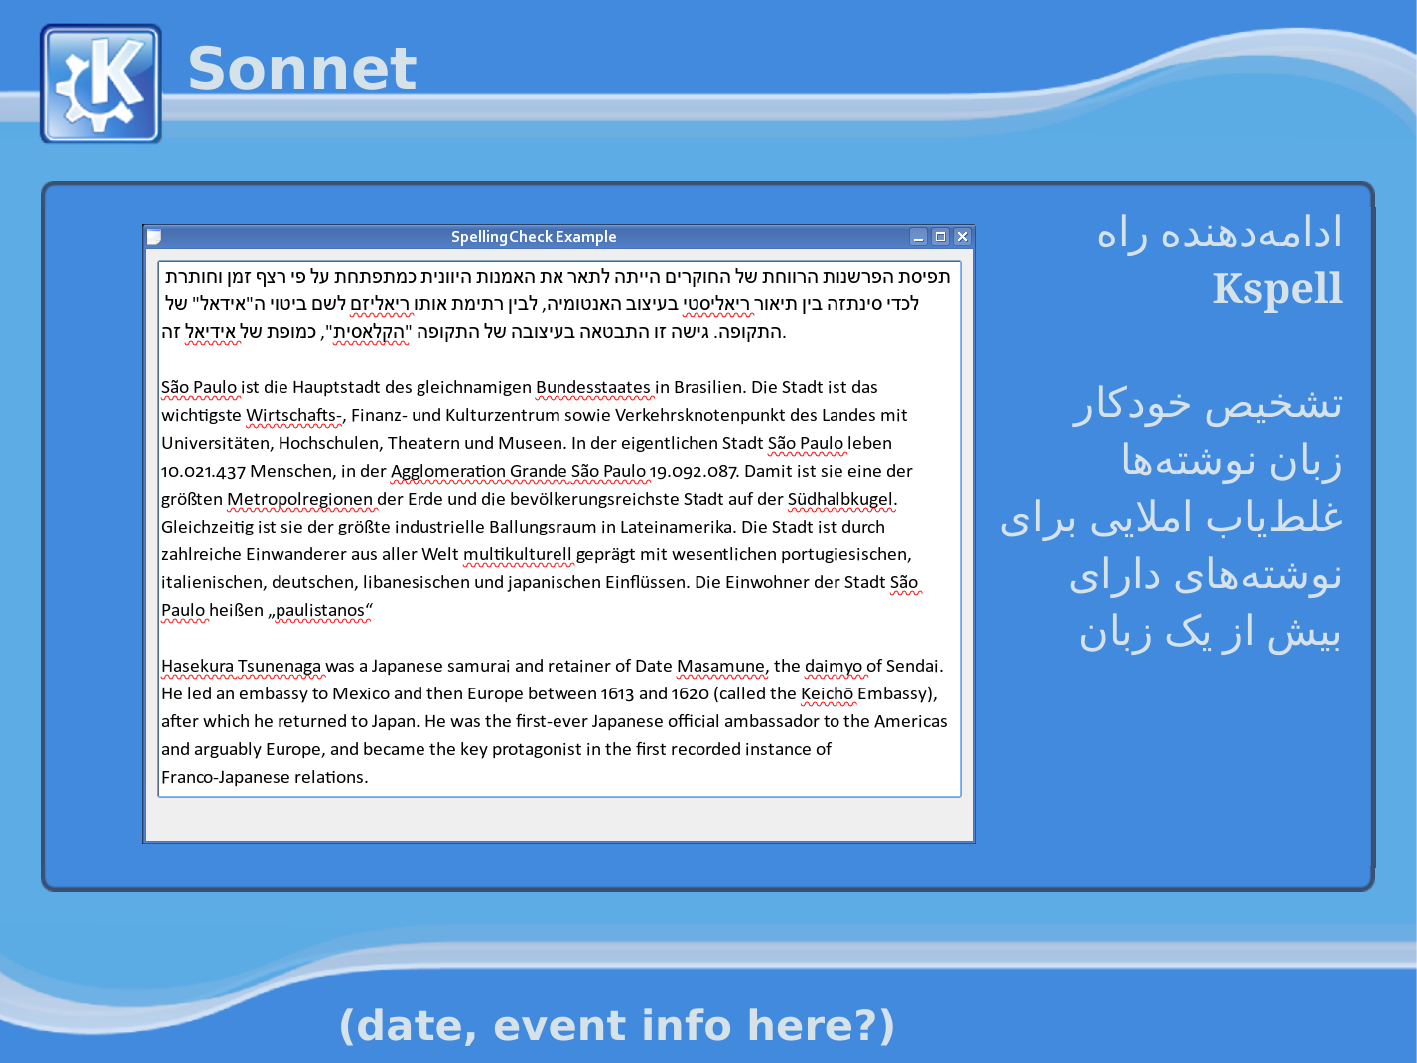

Sonnet
ادامه‌دهنده راه Kspell
تشخیص خودکار زبان نوشته‌ها
غلط‌یاب املایی برای نوشته‌های دارای بیش از یک زبان